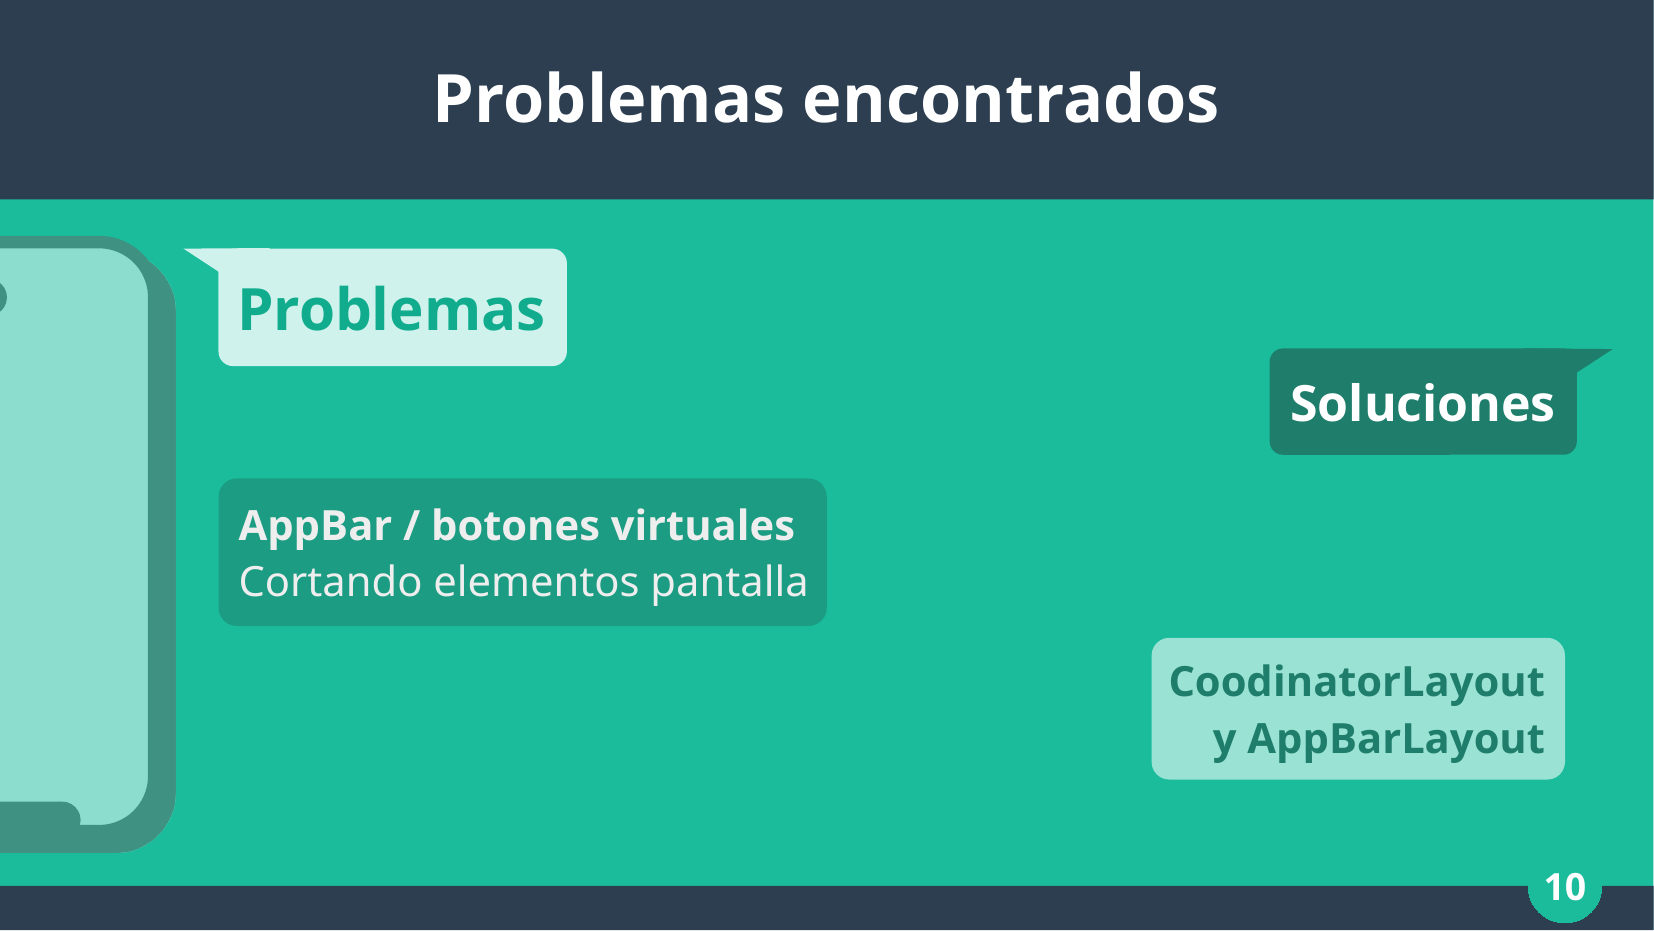

# Problemas encontrados
Problemas
Soluciones
AppBar / botones virtuales
Cortando elementos pantalla
CoodinatorLayout
y AppBarLayout
10